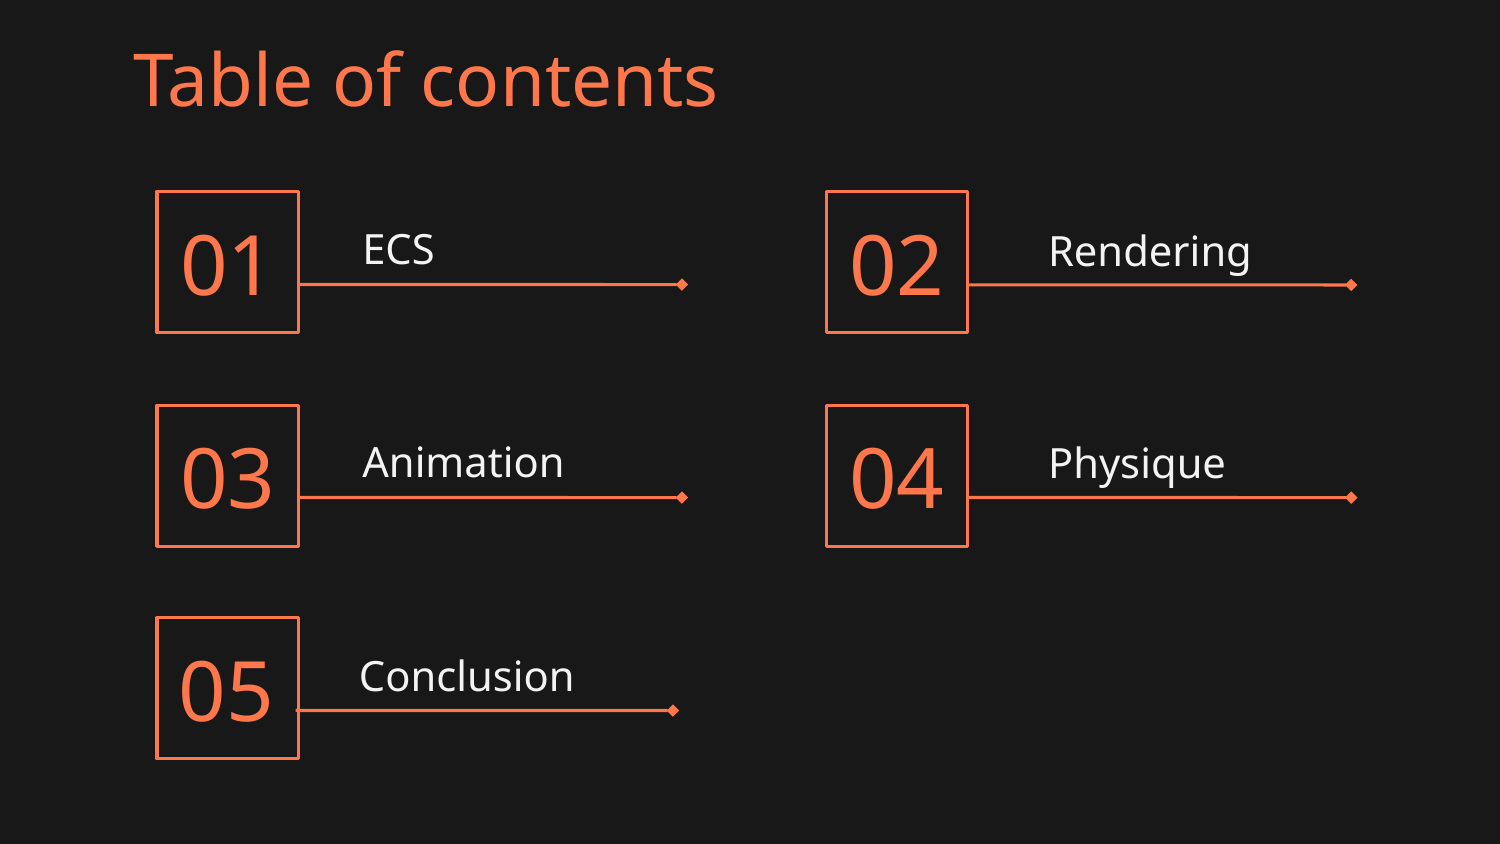

Table of contents
02
# 01
ECS
Rendering
04
03
Animation
Physique
05
Conclusion